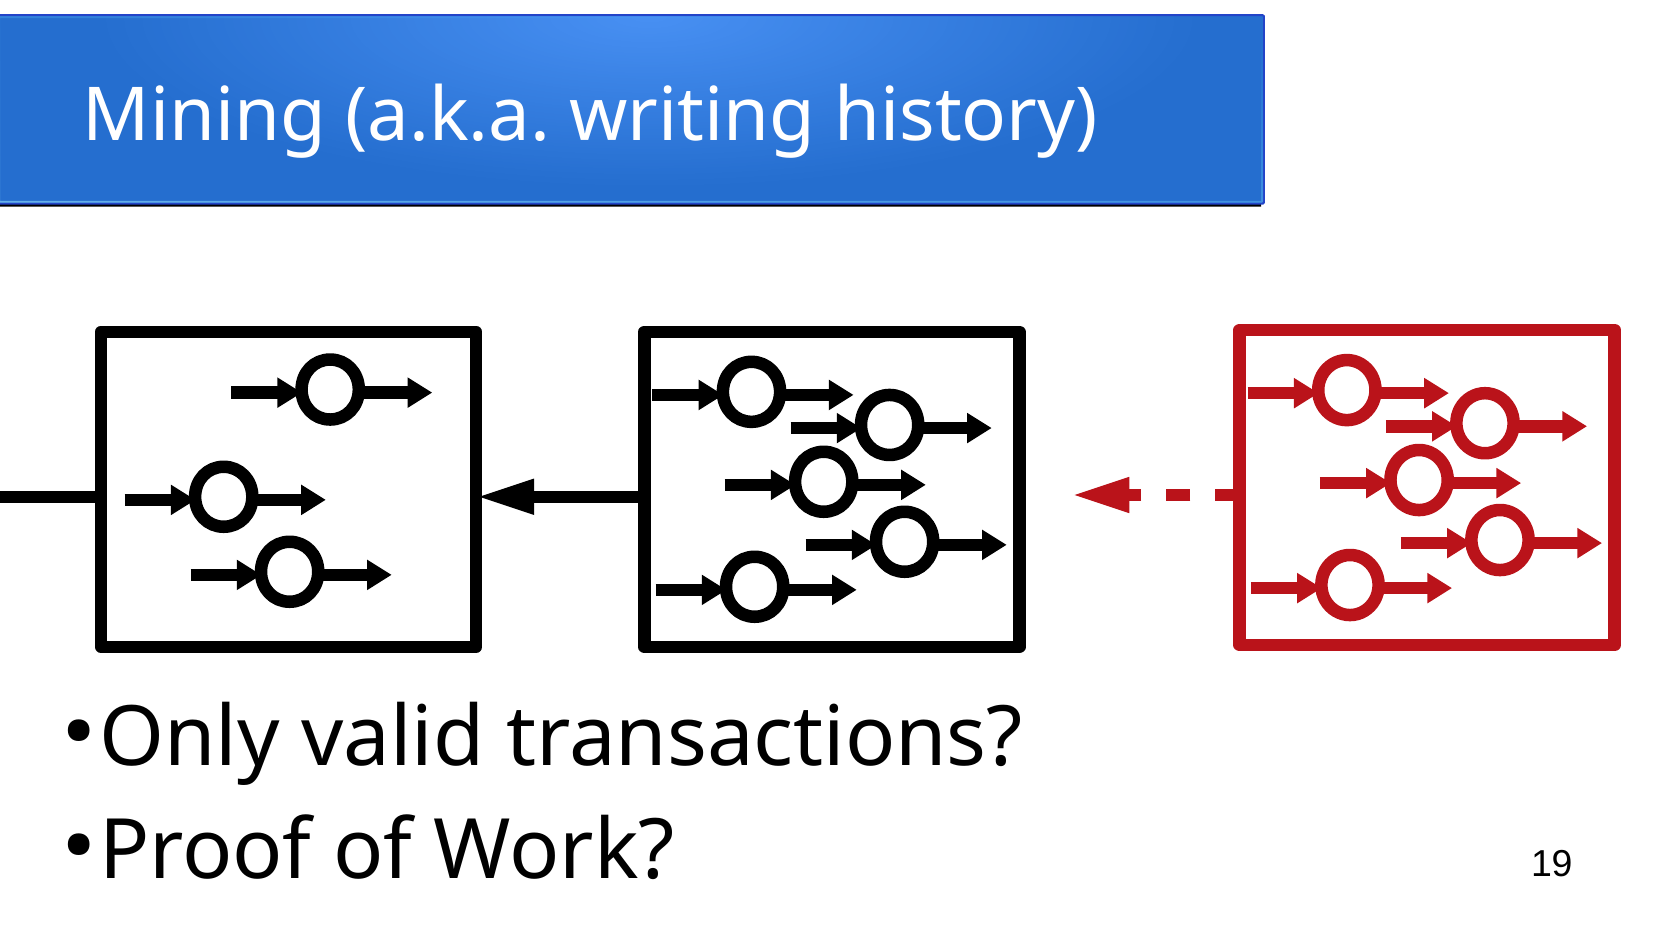

# Mining (a.k.a. writing history)
Only valid transactions?
Proof of Work?